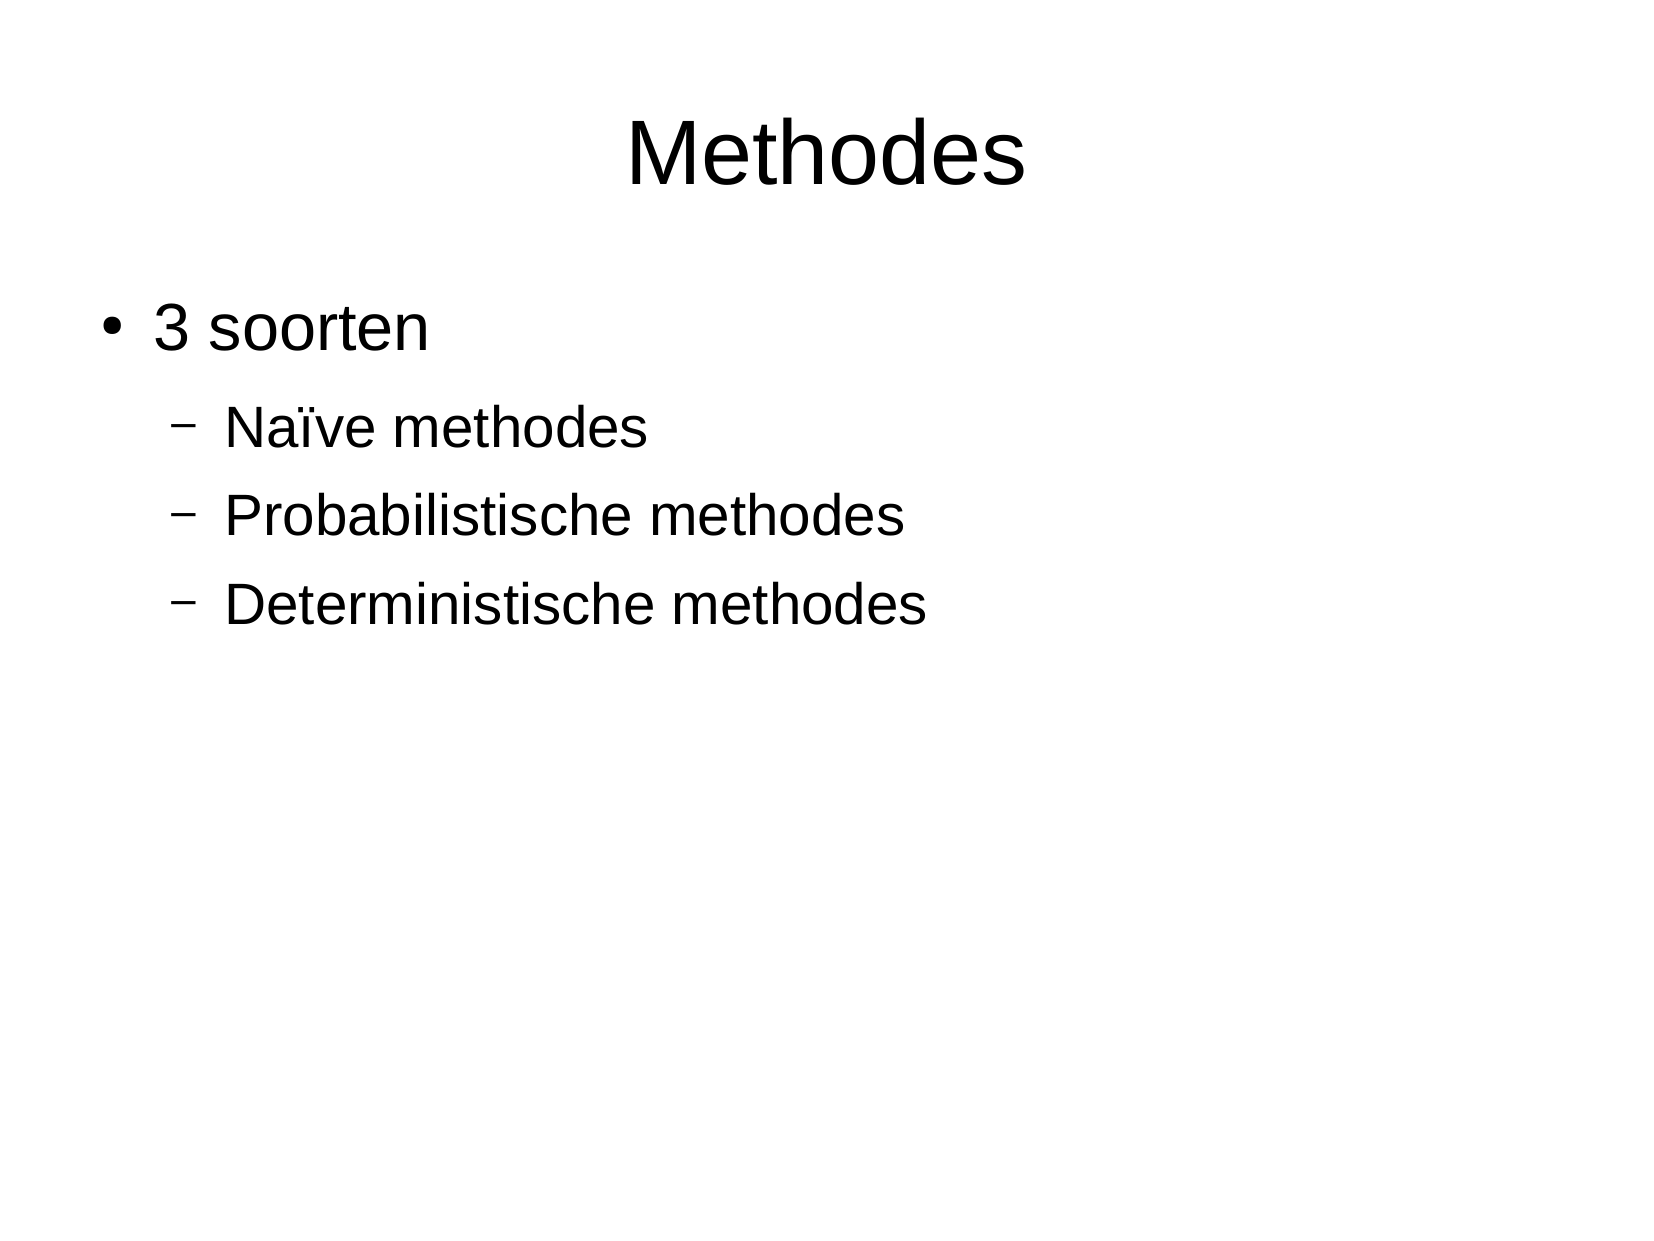

# Methodes
3 soorten
Naïve methodes
Probabilistische methodes
Deterministische methodes